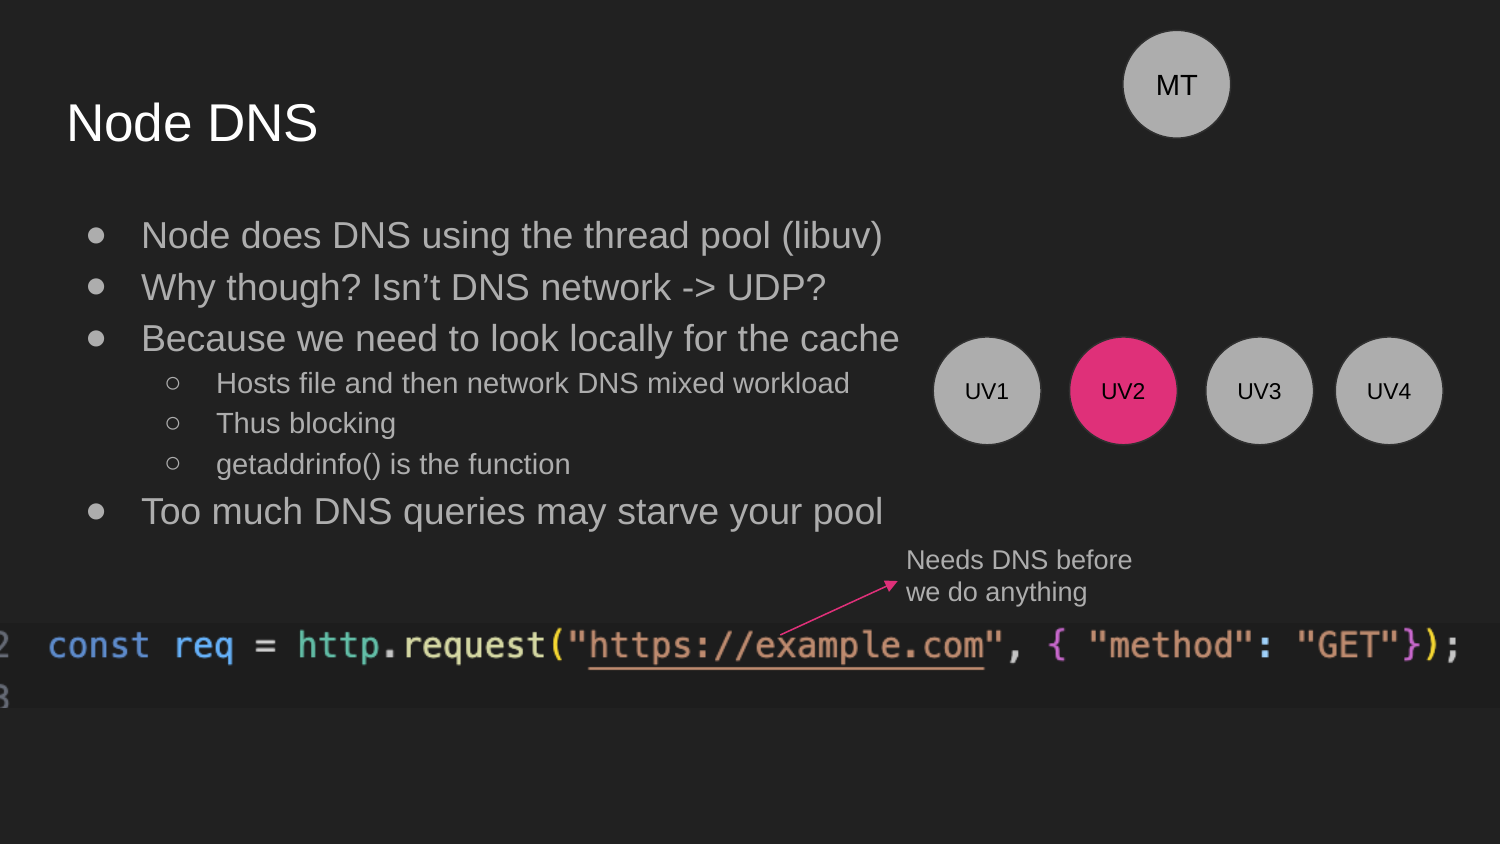

MT
# Node DNS
Node does DNS using the thread pool (libuv)
Why though? Isn’t DNS network -> UDP?
Because we need to look locally for the cache
Hosts file and then network DNS mixed workload
Thus blocking
getaddrinfo() is the function
Too much DNS queries may starve your pool
UV1
UV2
UV3
UV4
Needs DNS before we do anything